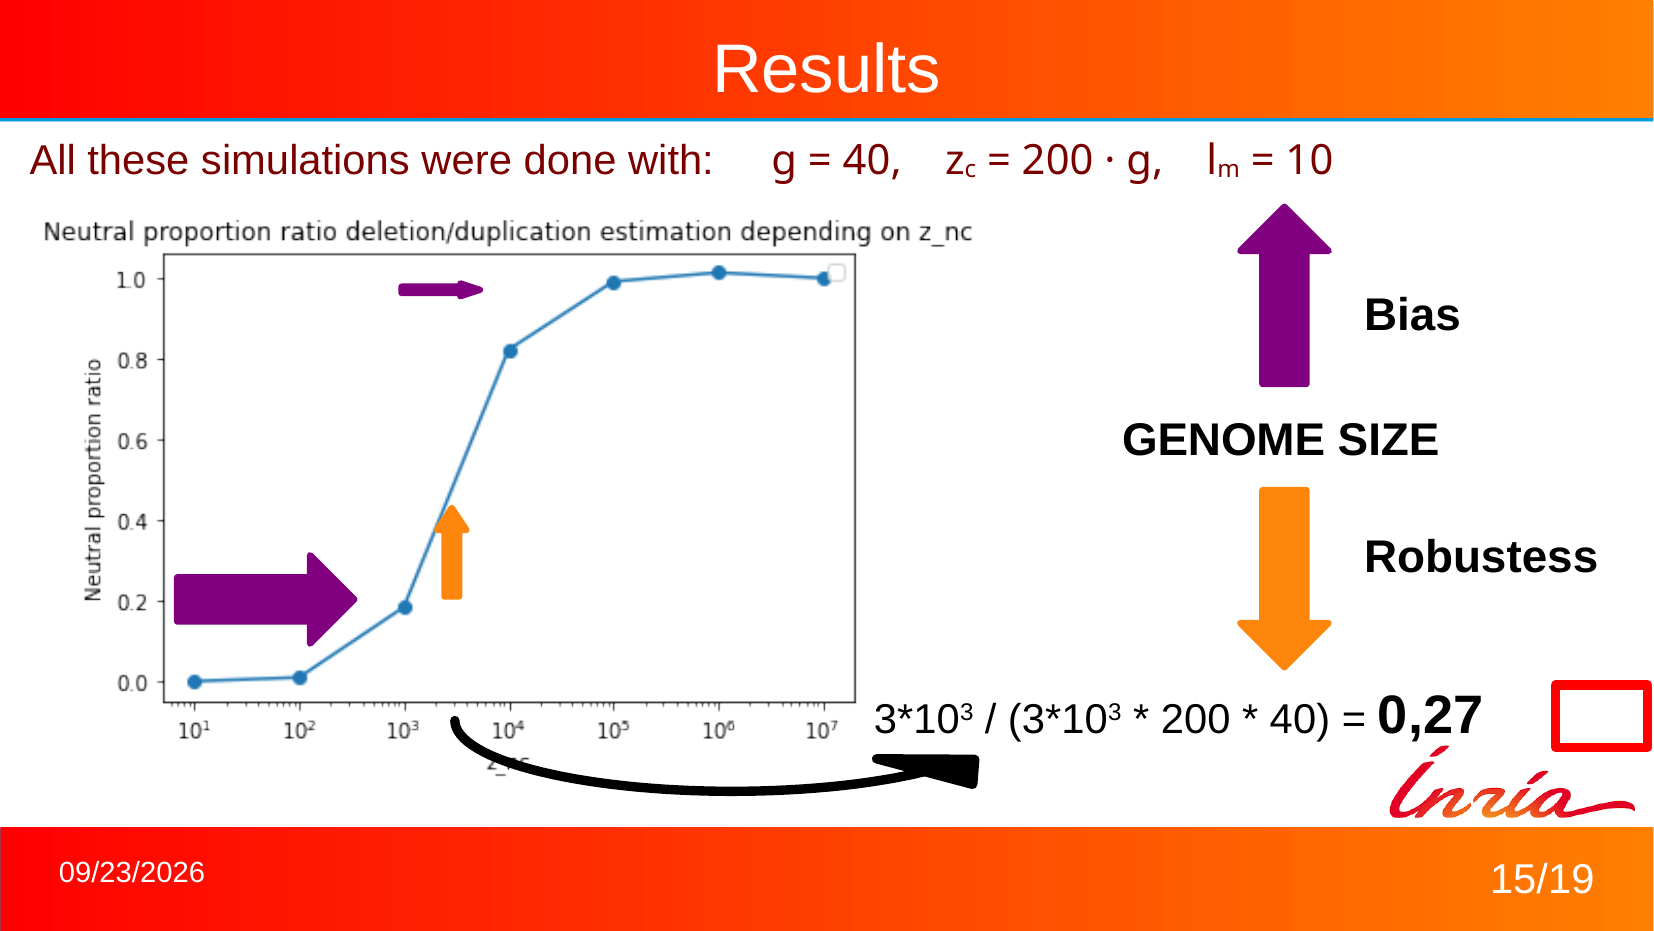

# Results
All these simulations were done with: g = 40, zc = 200 · g, lm = 10
Bias
GENOME SIZE
Robustess
3*103 / (3*103 * 200 * 40) = 0,27
15